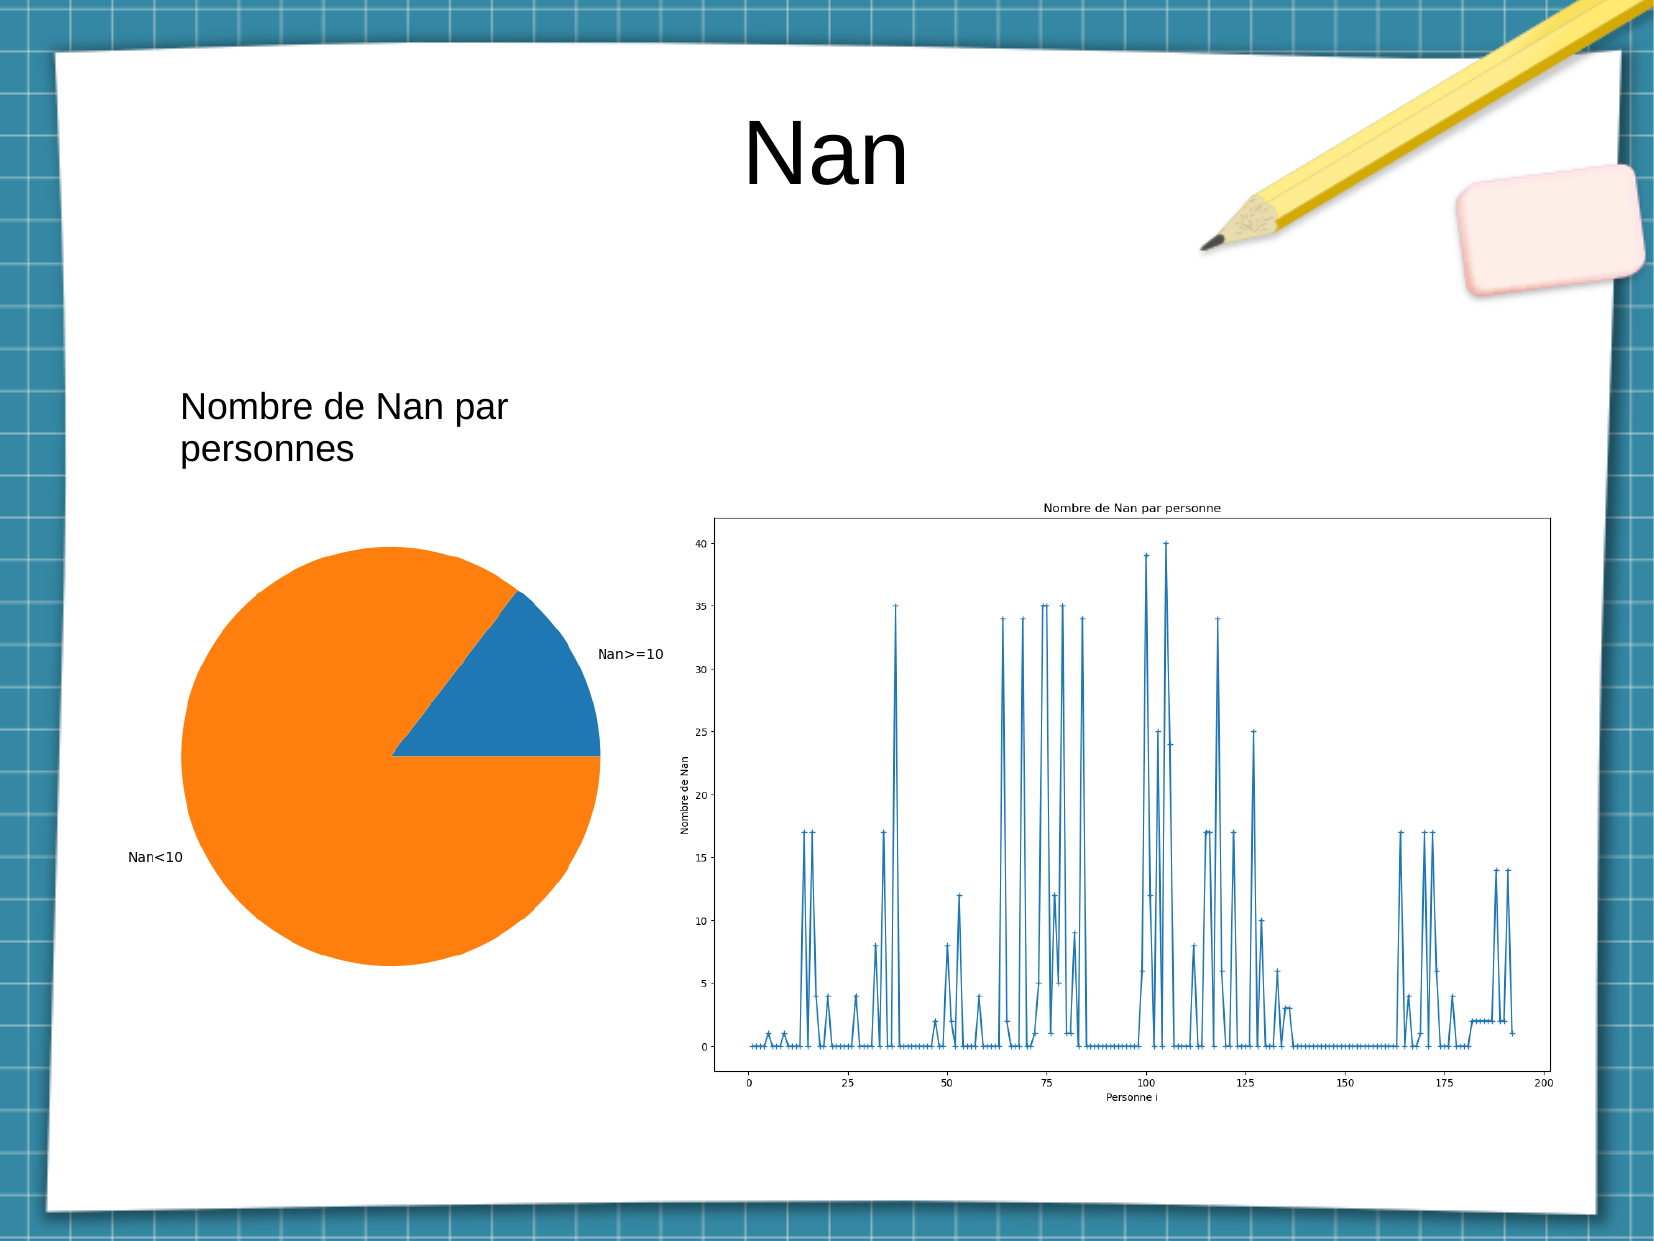

# Nan
Nombre de Nan par personnes